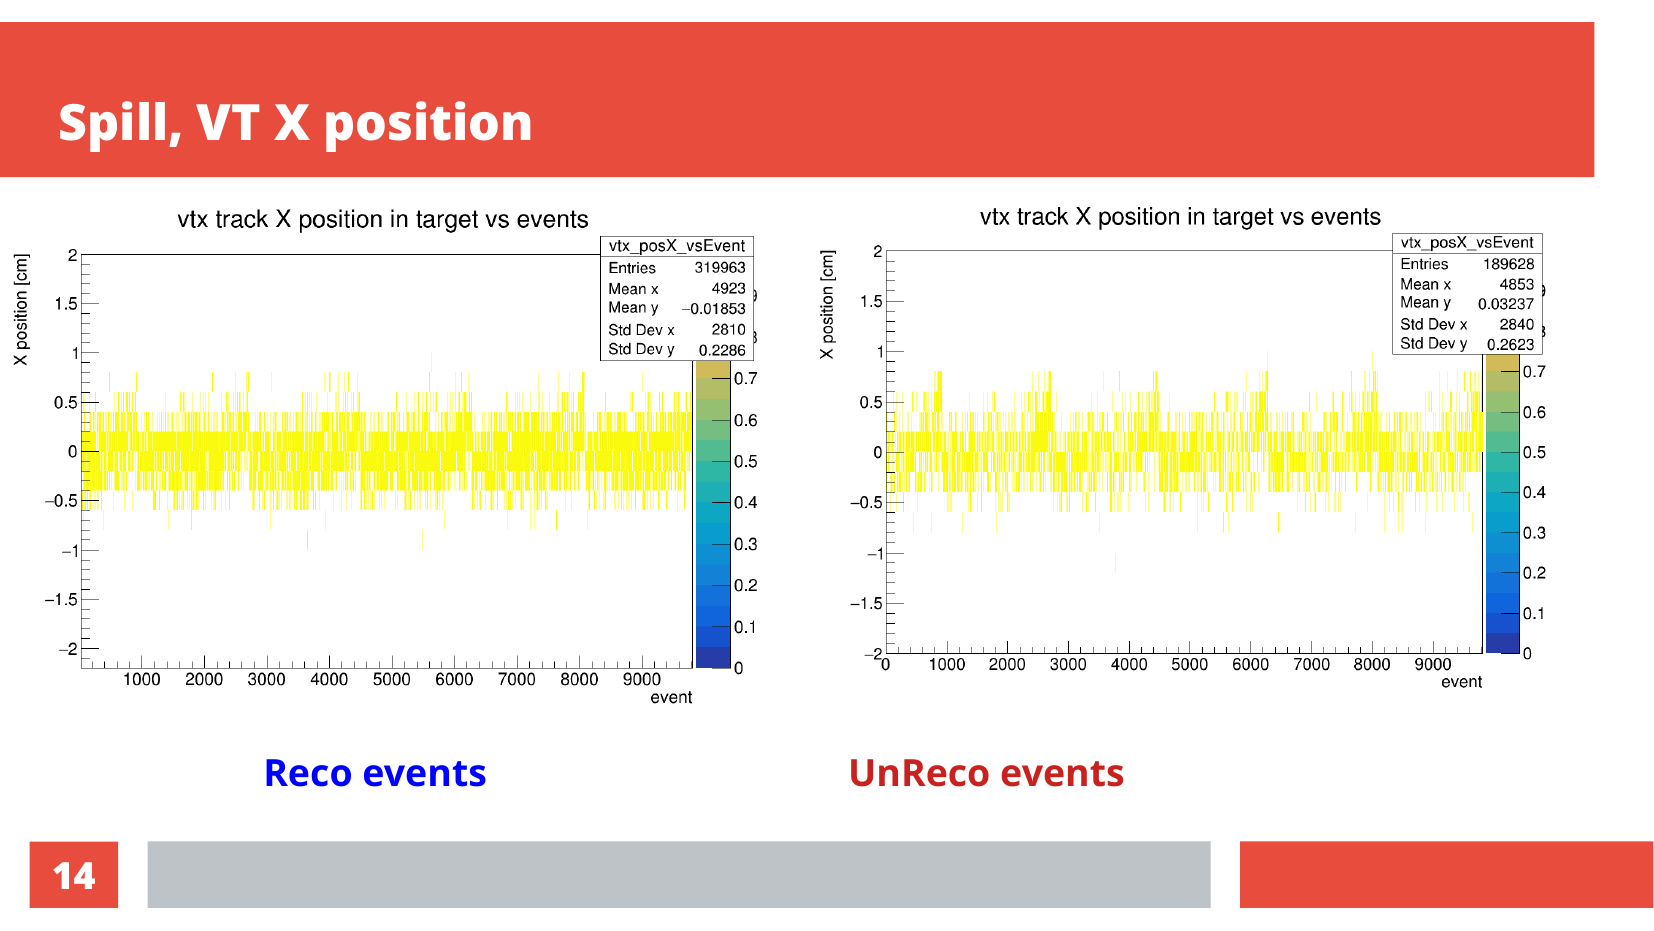

# Spill, VT X position
Reco events UnReco events
14